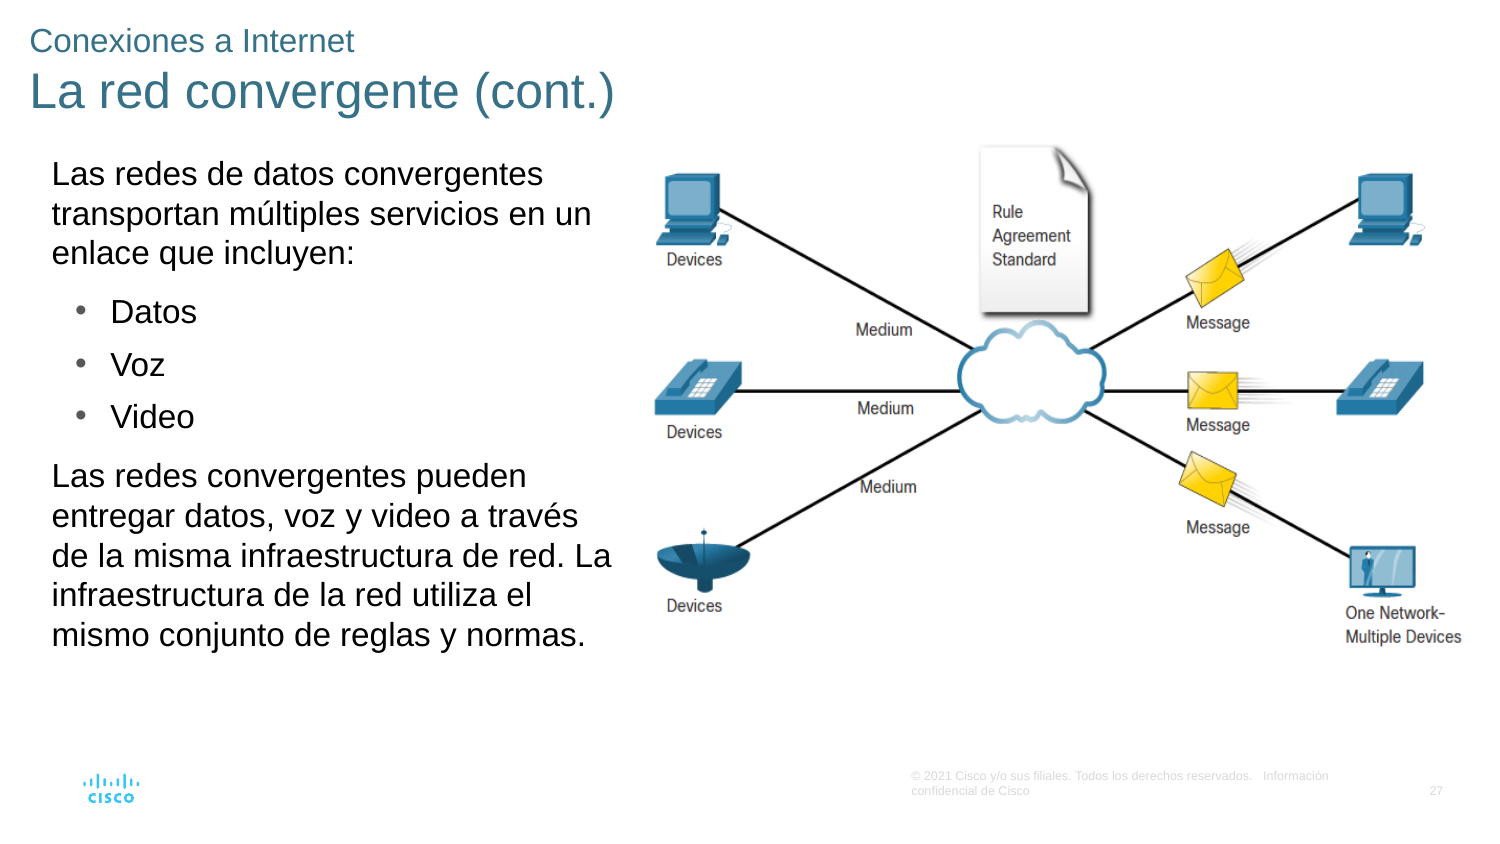

# Conexiones a Internet La red convergente (cont.)
Las redes de datos convergentes transportan múltiples servicios en un enlace que incluyen:
Datos
Voz
Video
Las redes convergentes pueden entregar datos, voz y video a través de la misma infraestructura de red. La infraestructura de la red utiliza el mismo conjunto de reglas y normas.